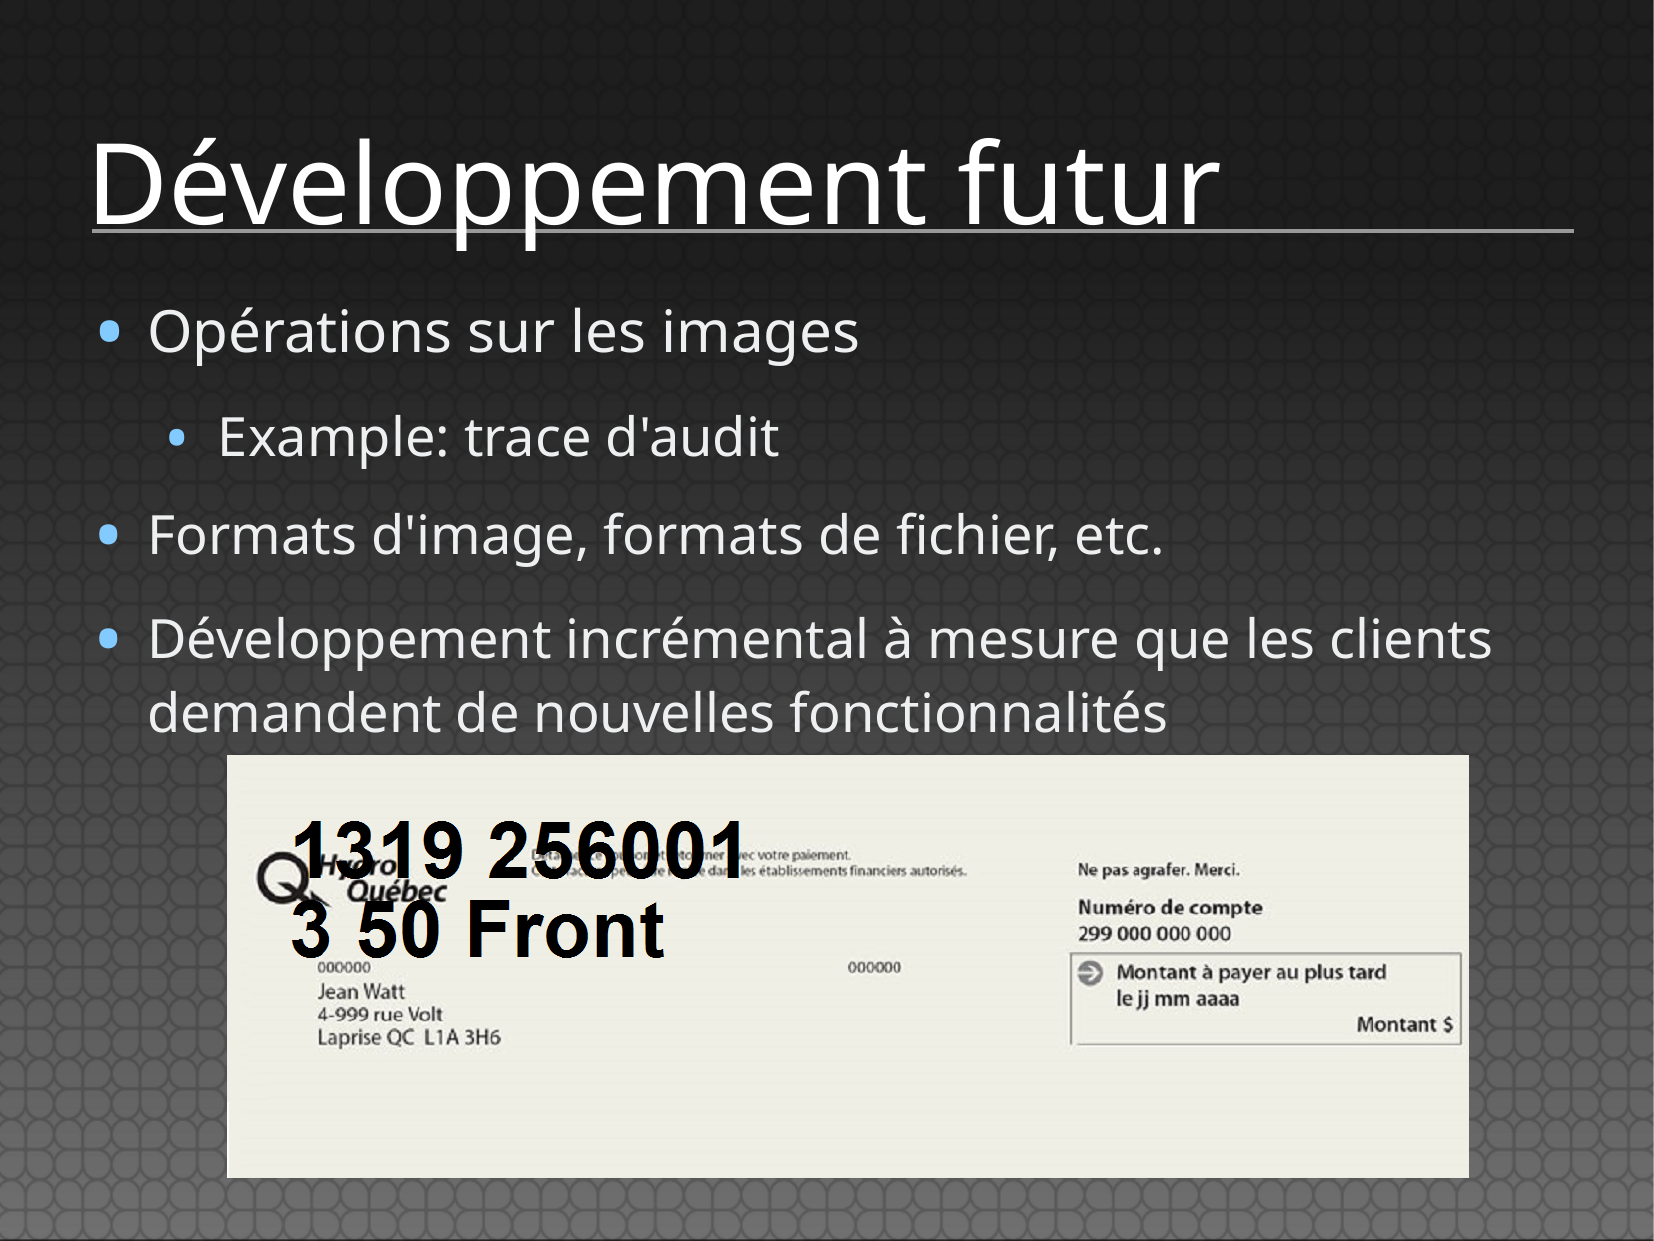

# Développement futur
Opérations sur les images
Example: trace d'audit
Formats d'image, formats de fichier, etc.
Développement incrémental à mesure que les clients demandent de nouvelles fonctionnalités